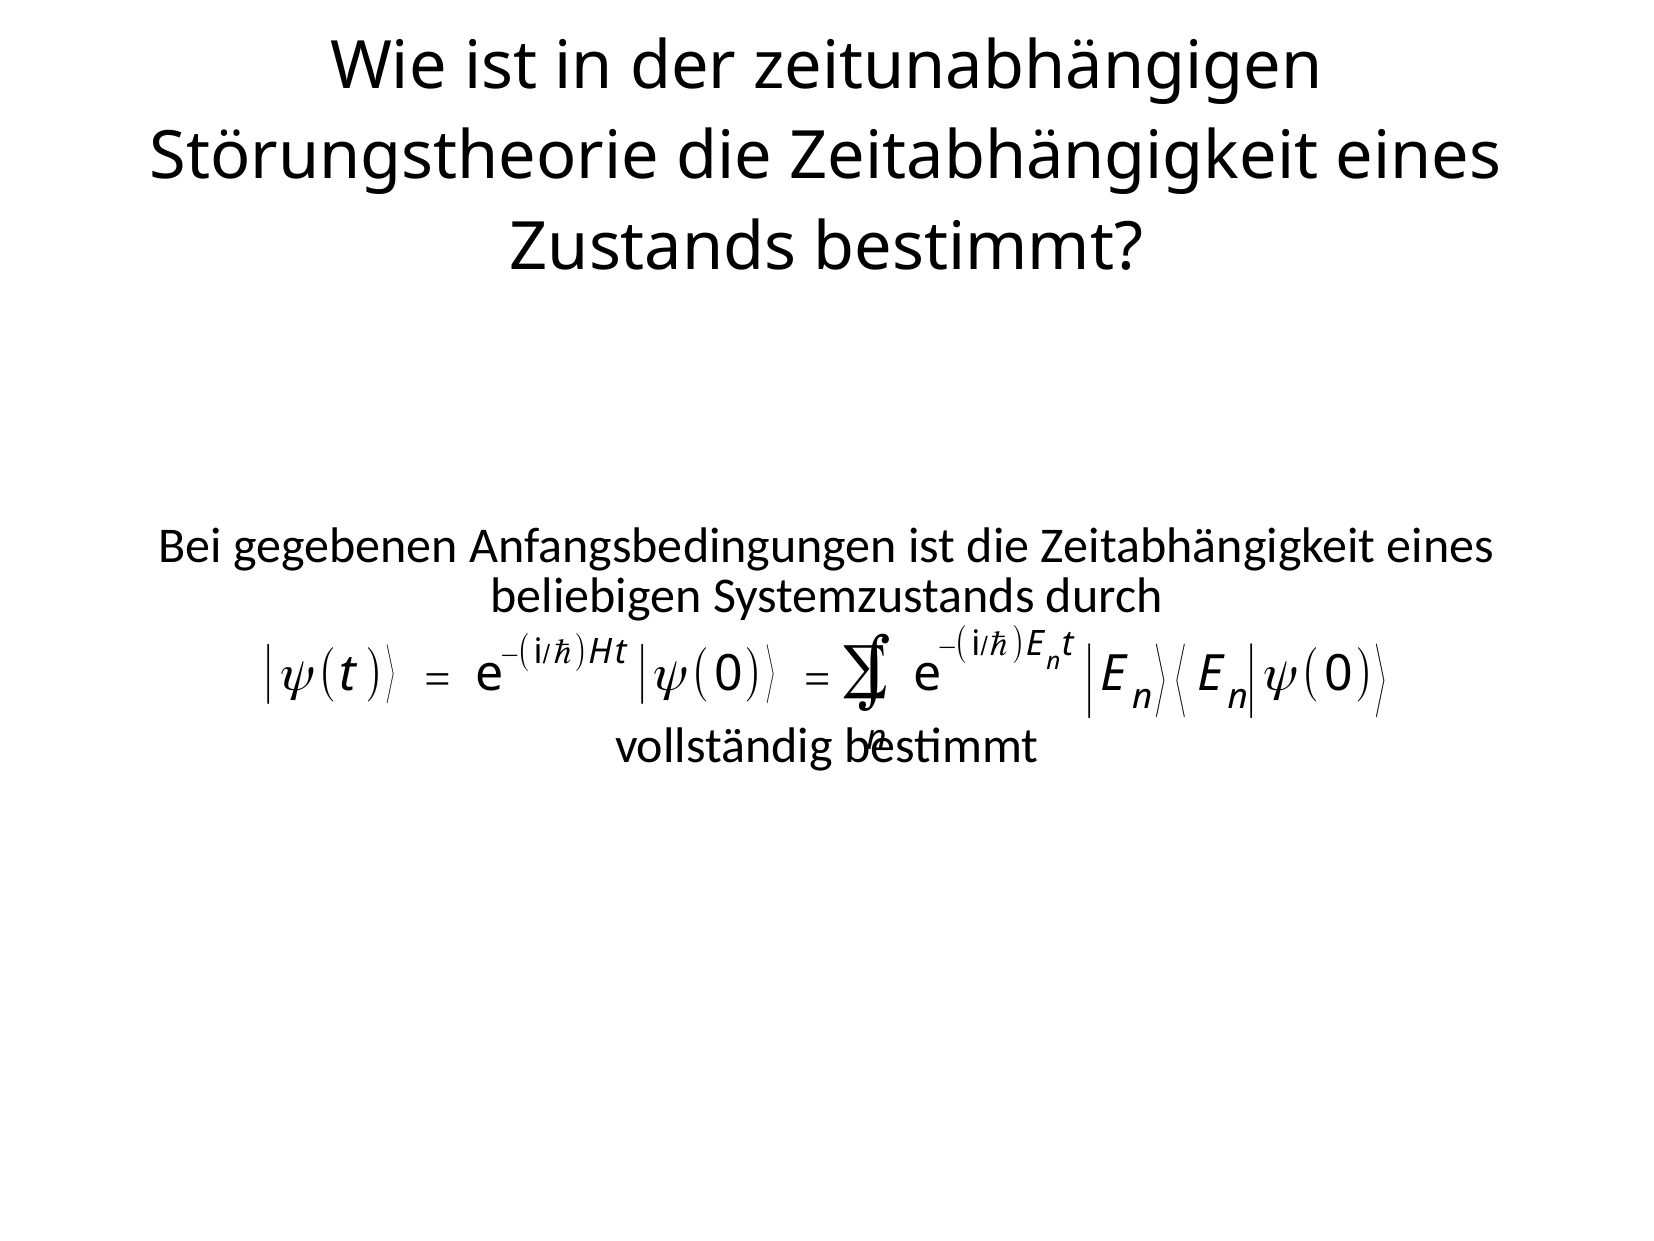

# Wie ist in der zeitunabhängigen Störungstheorie die Zeitabhängigkeit eines Zustands bestimmt?
Bei gegebenen Anfangsbedingungen ist die Zeitabhängigkeit eines beliebigen Systemzustands durch
vollständig bestimmt